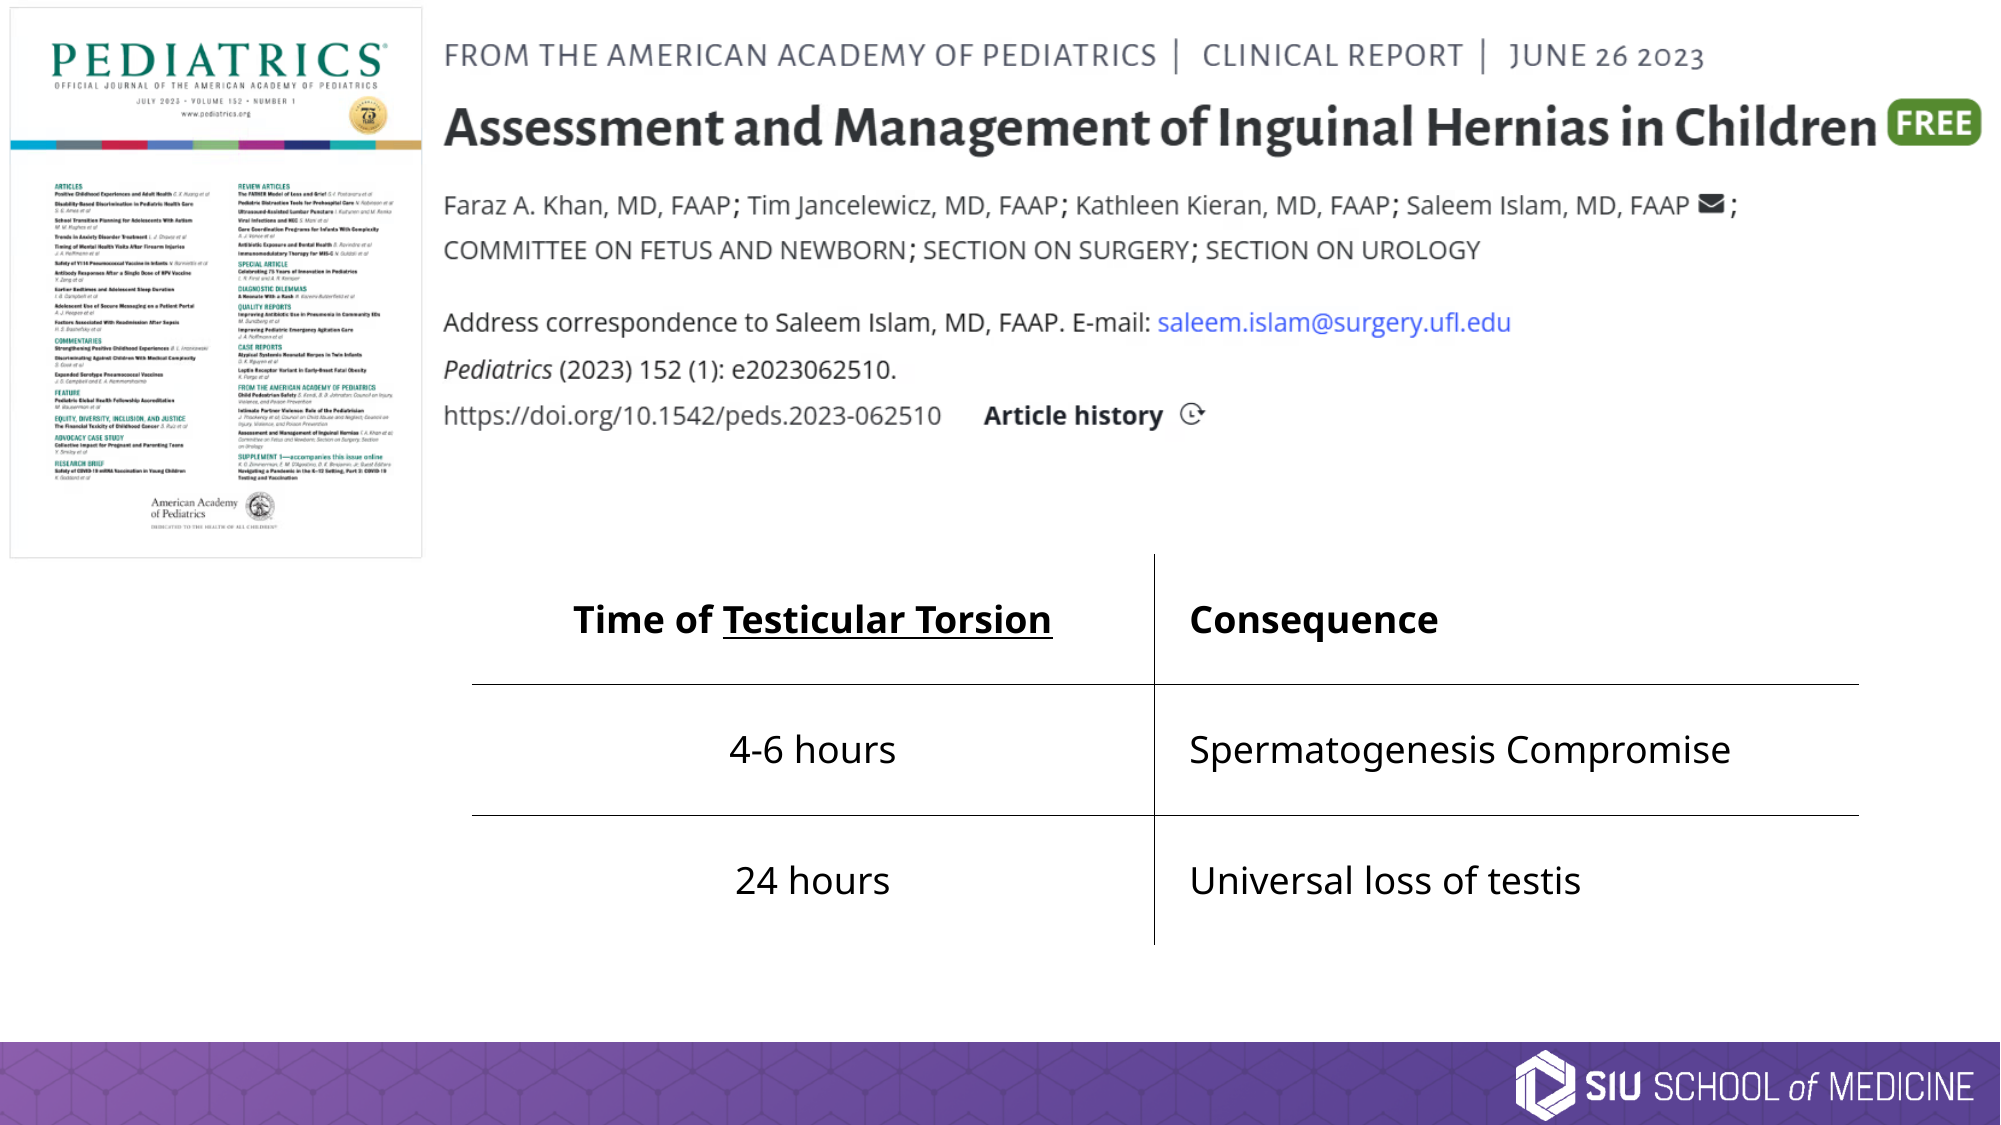

| Time of Testicular Torsion | Consequence |
| --- | --- |
| 4-6 hours | Spermatogenesis Compromise |
| 24 hours | Universal loss of testis |